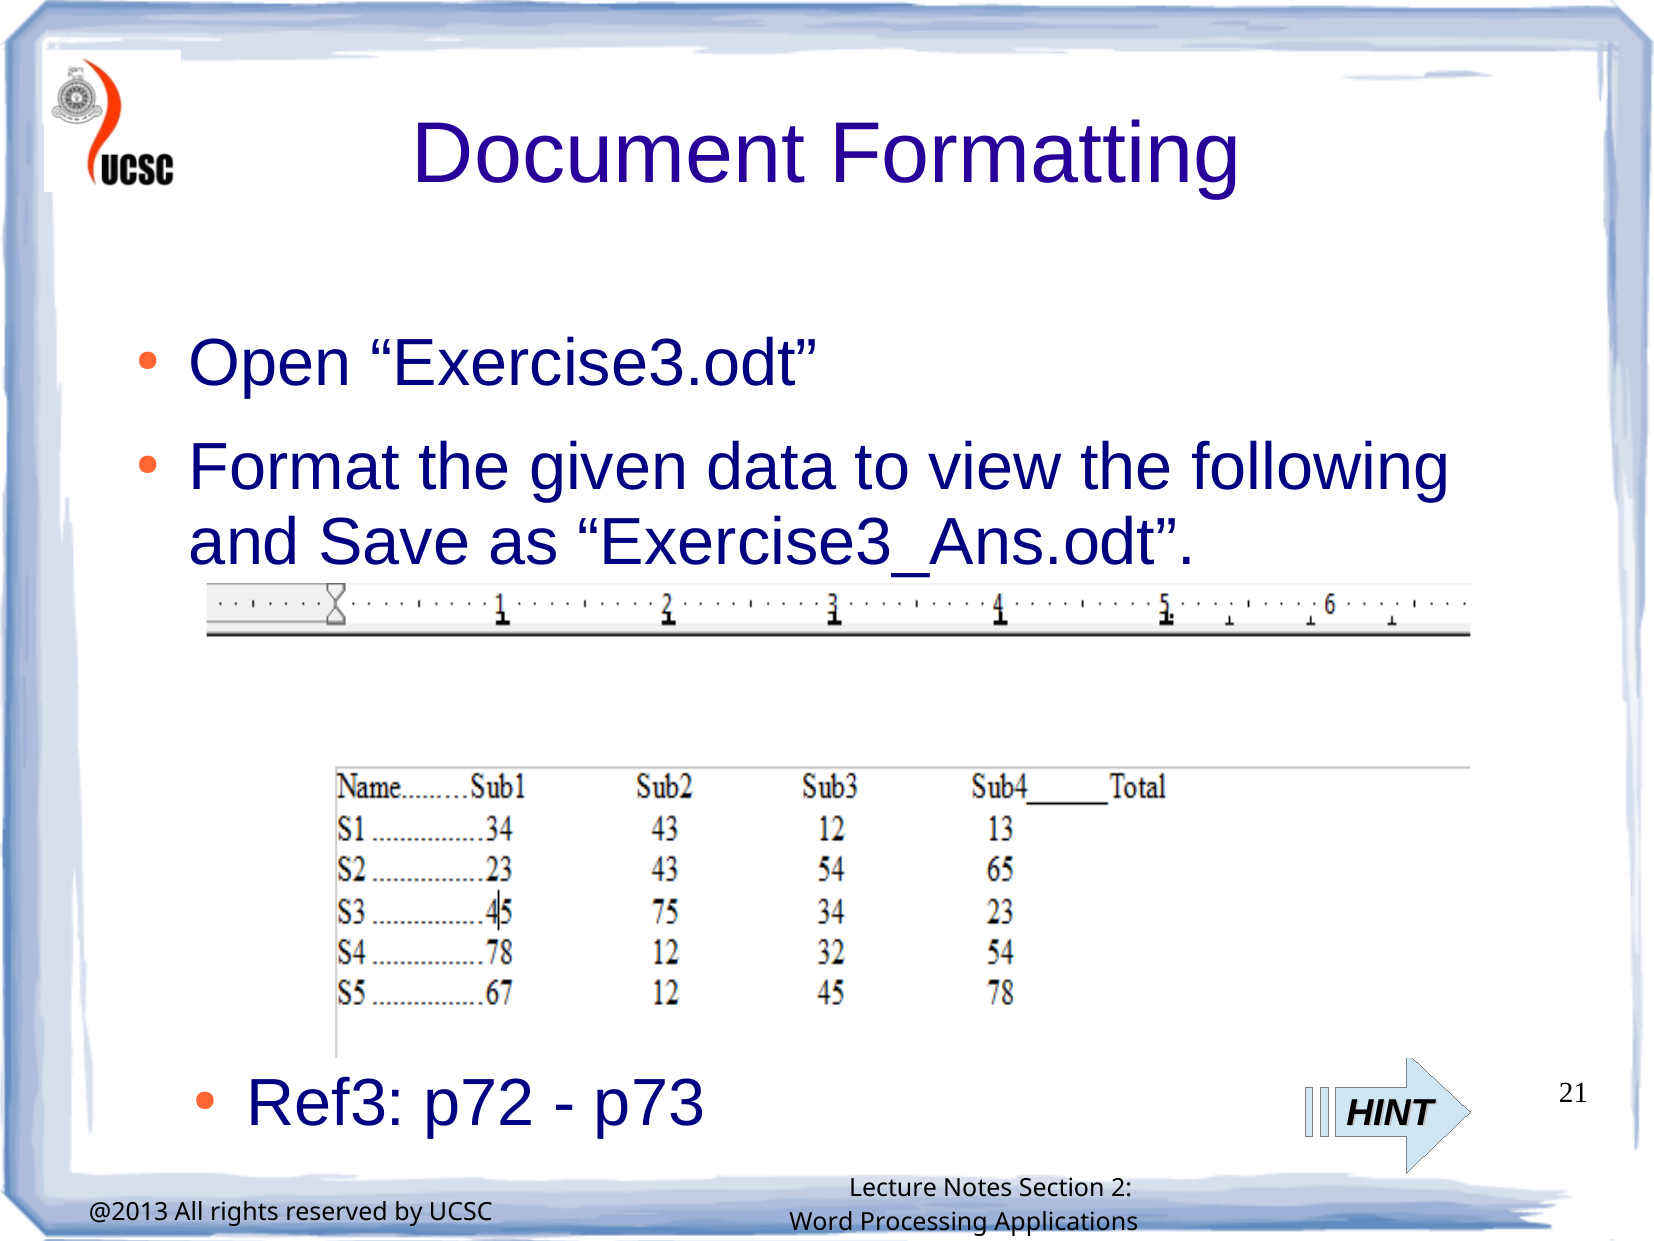

# Document Formatting
Open “Exercise3.odt”
Format the given data to view the following and Save as “Exercise3_Ans.odt”.
HINT
Ref3: p72 - p73
21